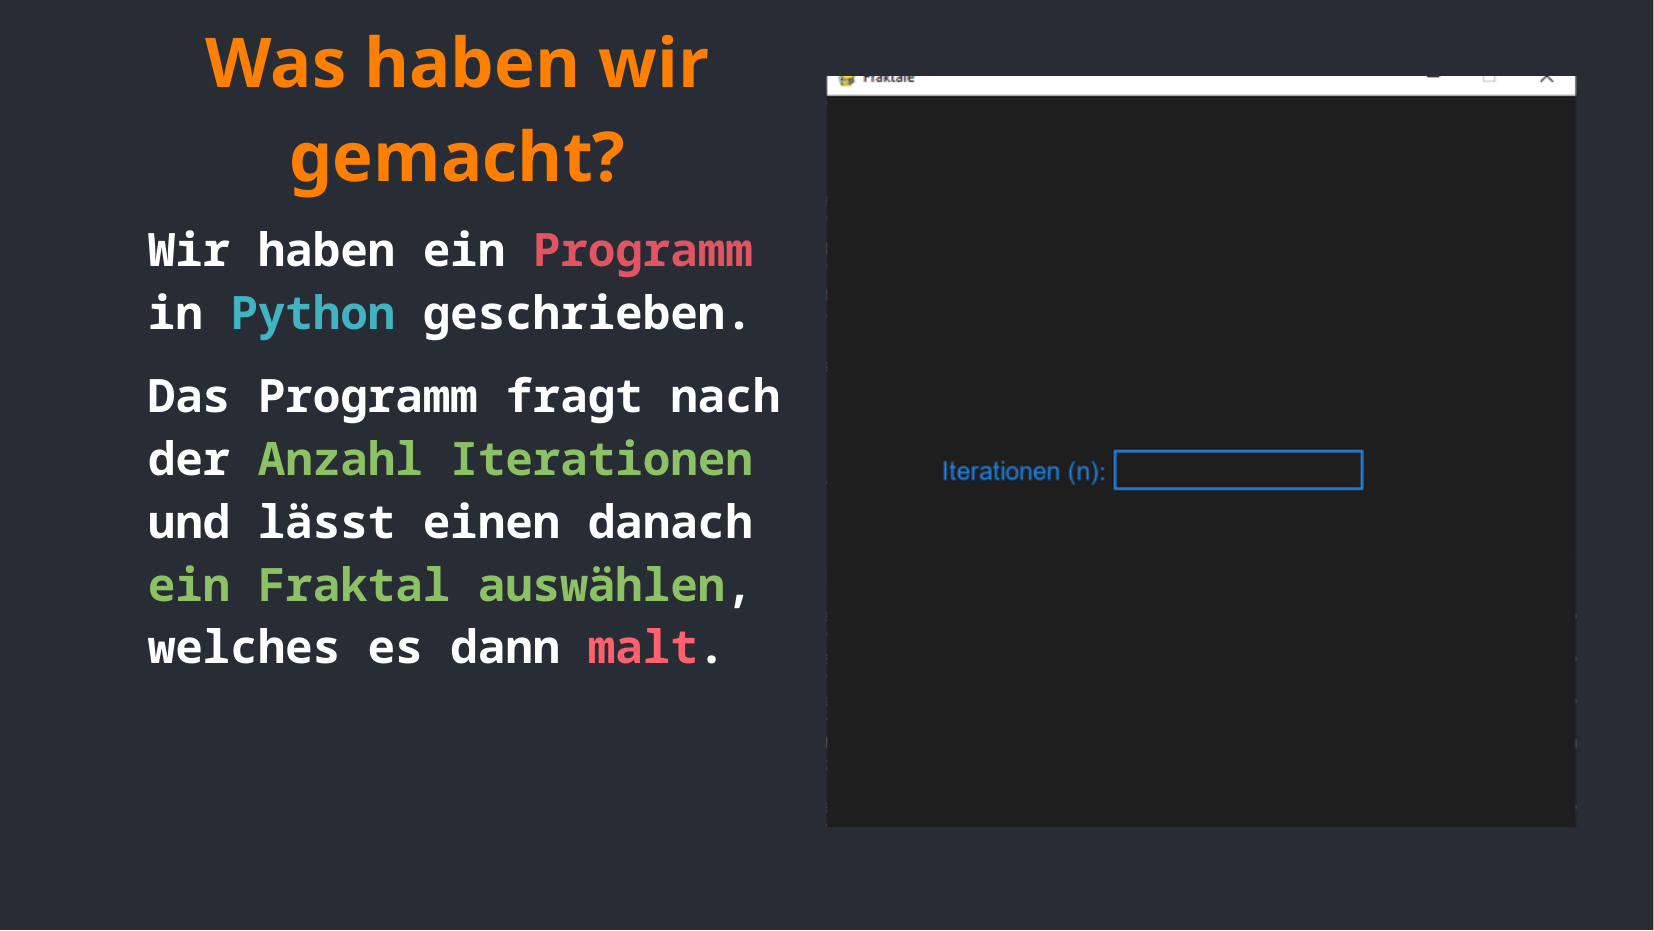

# Was haben wir gemacht?
Wir haben ein Programm in Python geschrieben.
Das Programm fragt nach der Anzahl Iterationen und lässt einen danach ein Fraktal auswählen, welches es dann malt.